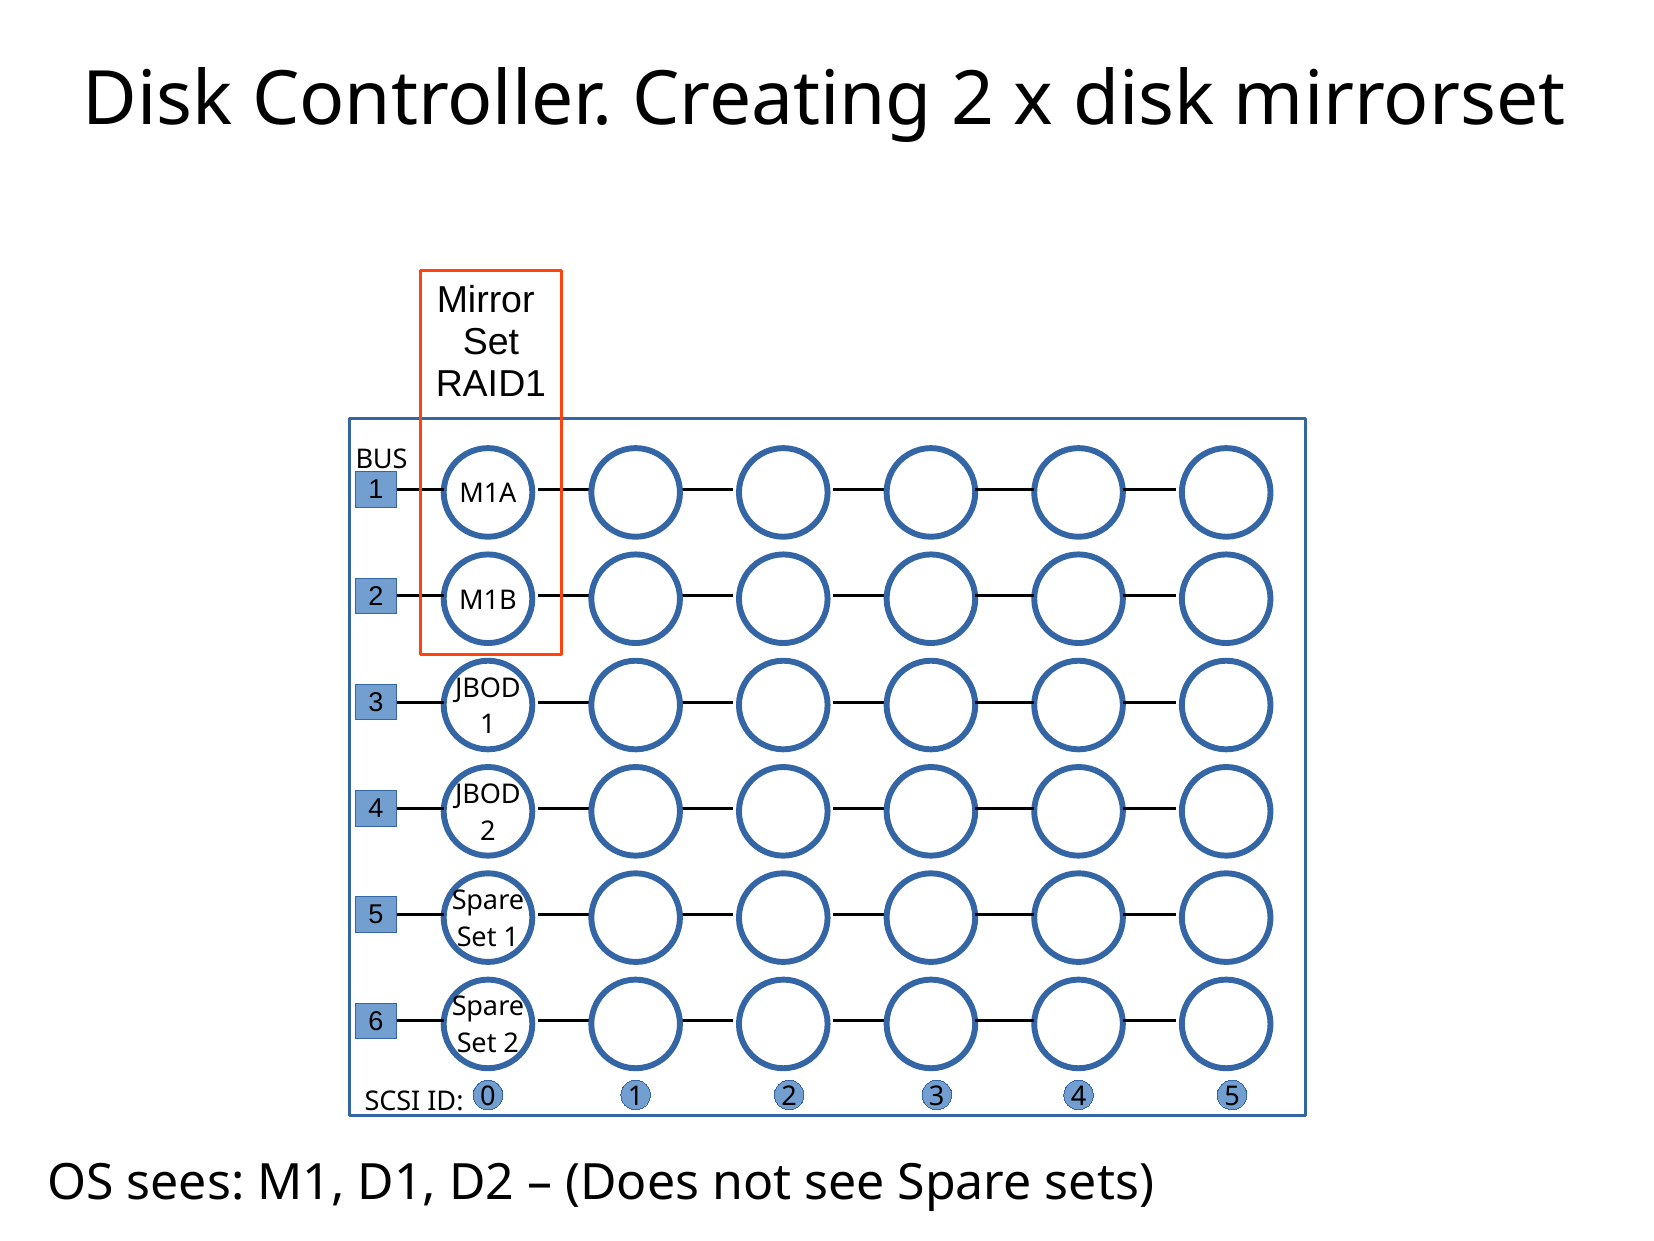

# Disk Controller. Creating 2 x disk mirrorset
Mirror
Set
RAID1
BUS
M1A
1
M1B
2
JBOD
1
3
JBOD
2
4
Spare
Set 1
5
Spare
Set 2
6
SCSI ID:
0
1
2
3
4
5
0
OS sees: M1, D1, D2 – (Does not see Spare sets)